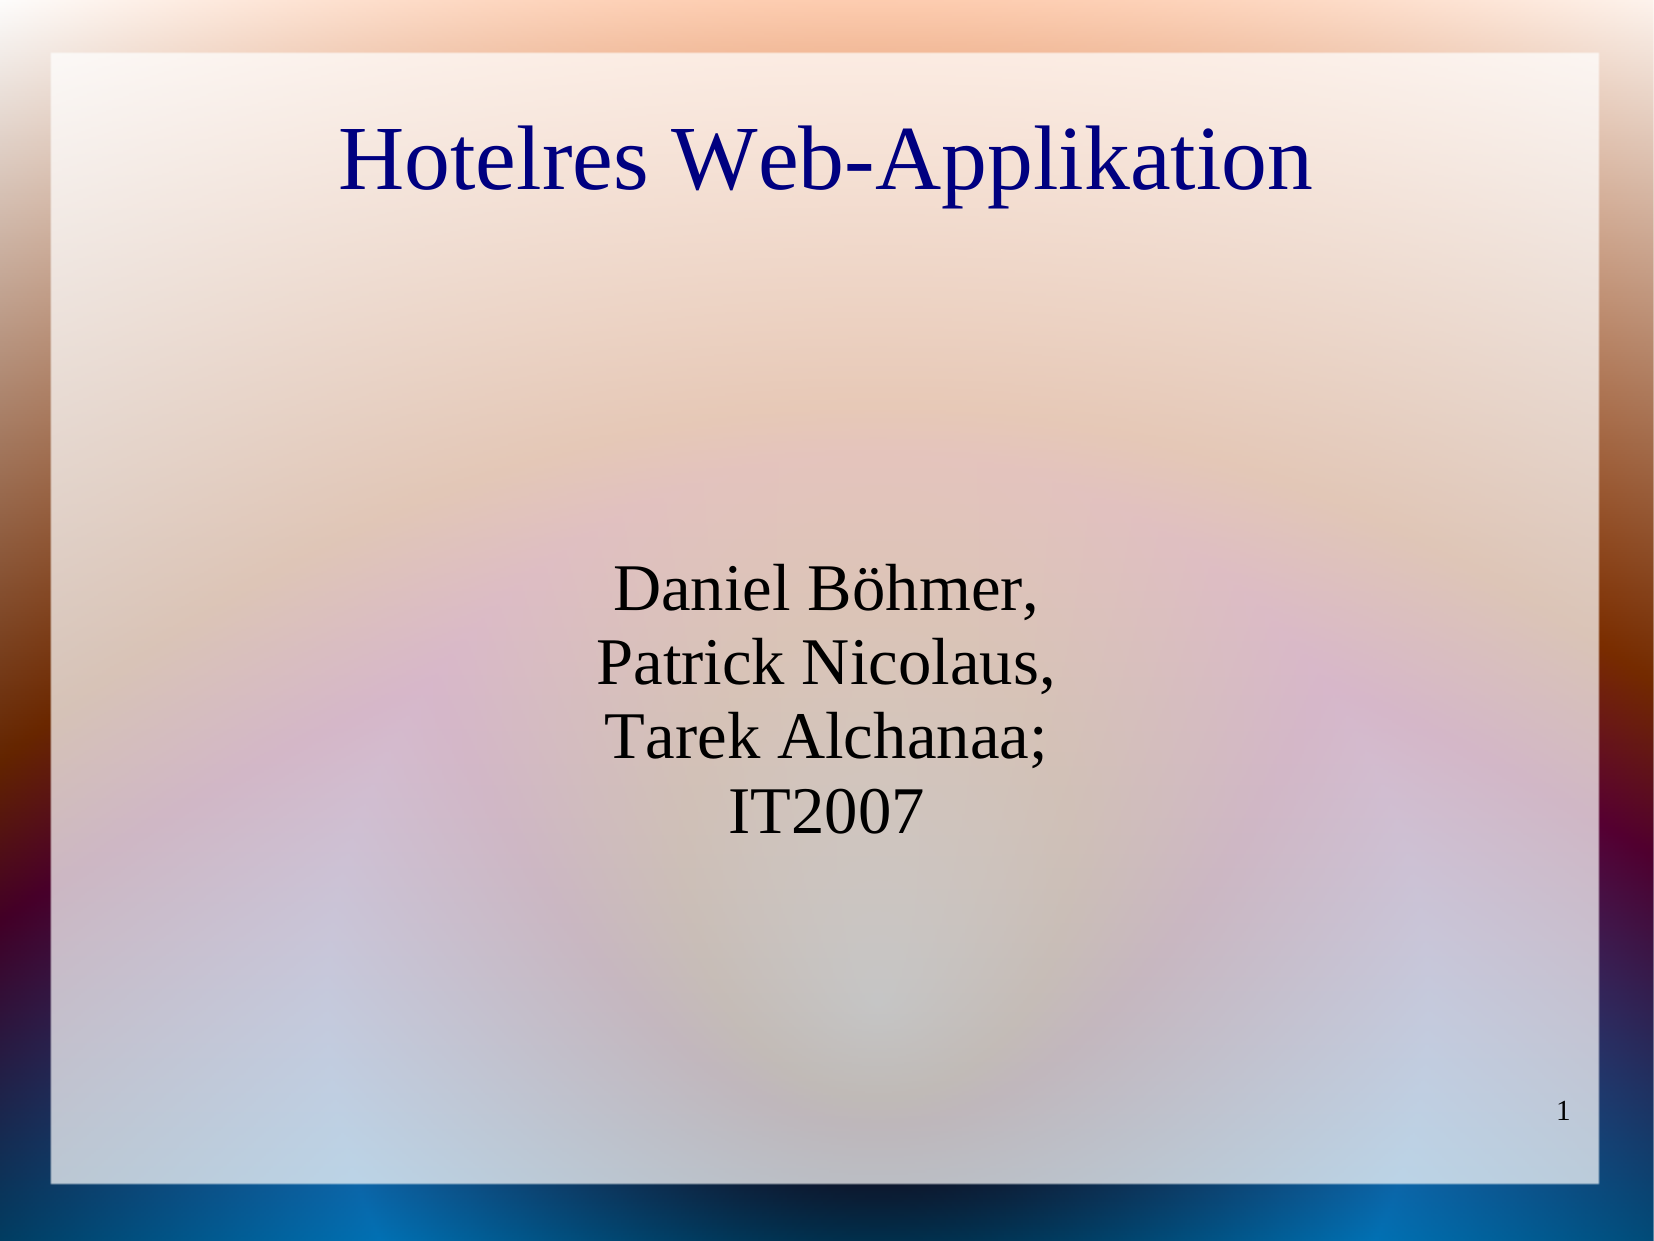

Hotelres Web-Applikation
# Daniel Böhmer,
Patrick Nicolaus,
Tarek Alchanaa;
IT2007
1